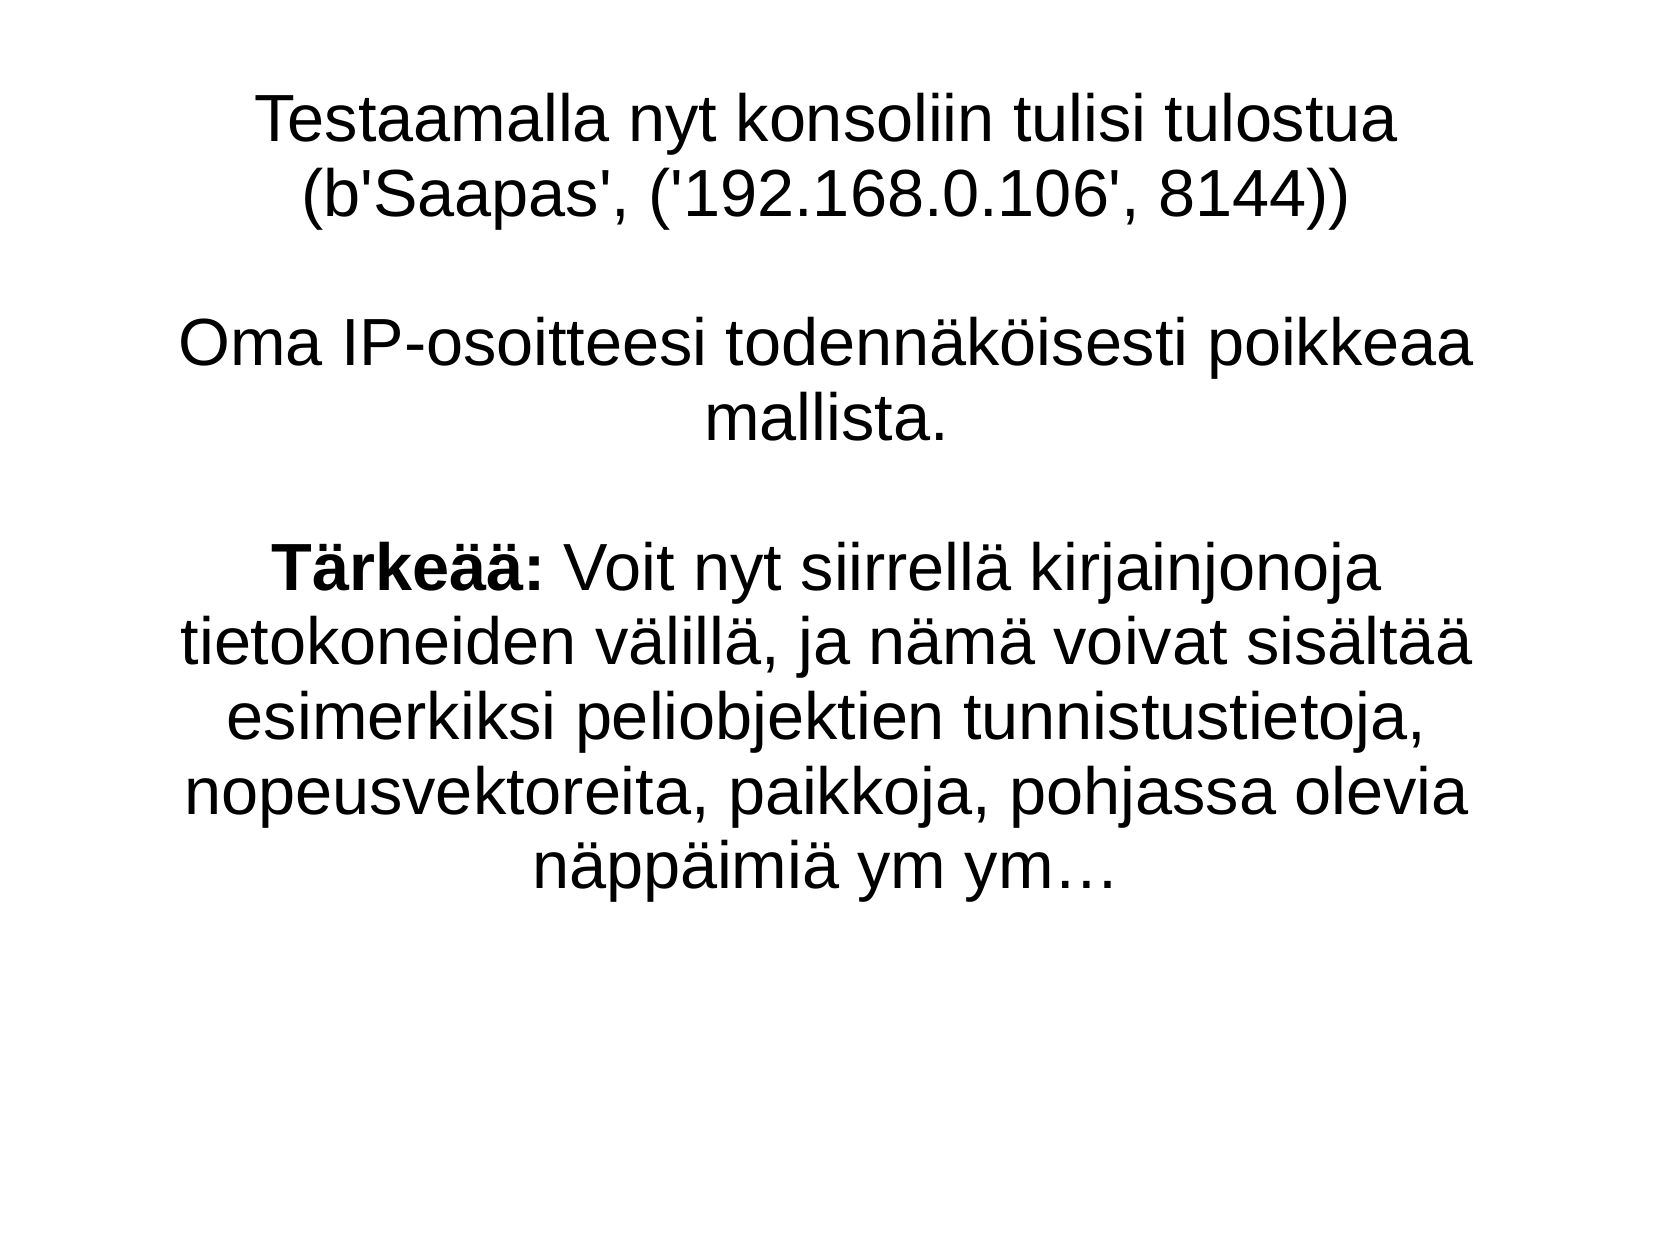

# Testaamalla nyt konsoliin tulisi tulostua (b'Saapas', ('192.168.0.106', 8144))
Oma IP-osoitteesi todennäköisesti poikkeaa mallista.
Tärkeää: Voit nyt siirrellä kirjainjonoja tietokoneiden välillä, ja nämä voivat sisältää esimerkiksi peliobjektien tunnistustietoja, nopeusvektoreita, paikkoja, pohjassa olevia näppäimiä ym ym…